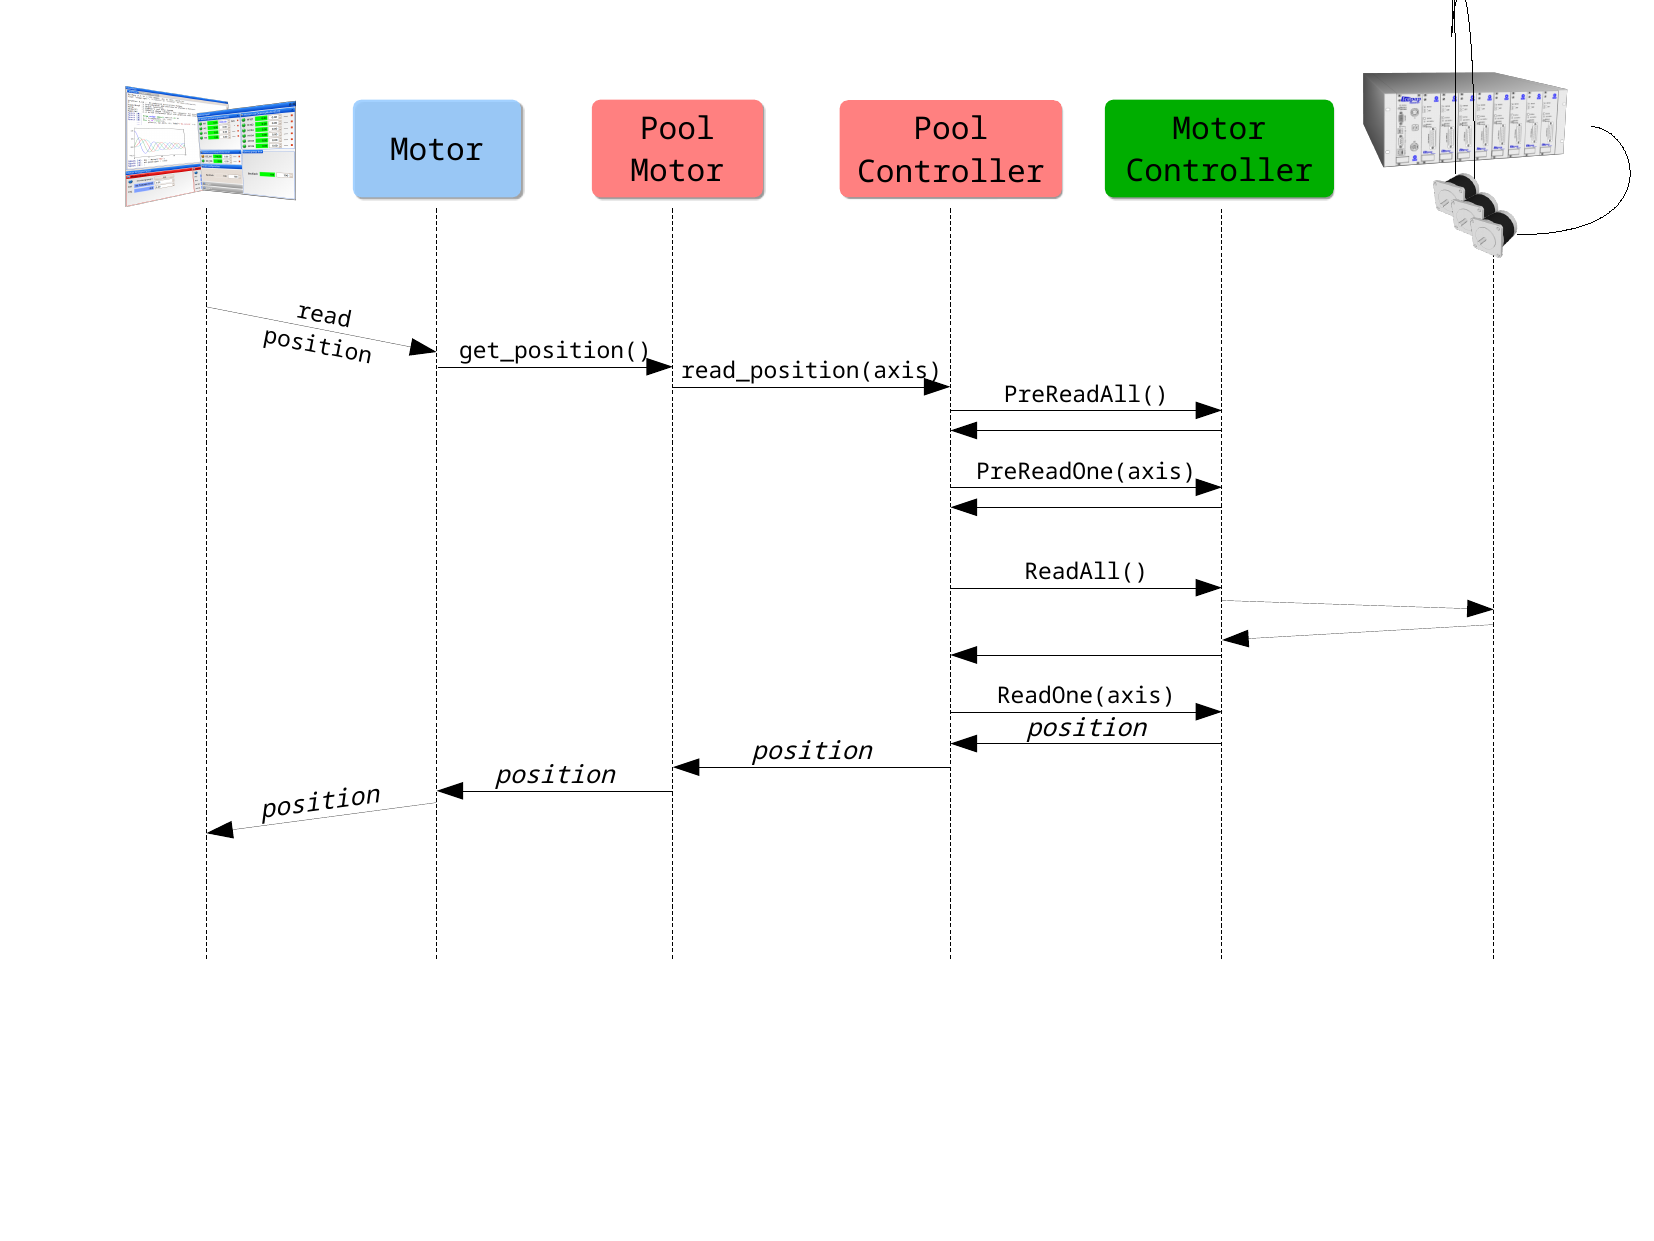

Motor
Pool
Motor
Motor
Controller
Pool
Controller
read
position
get_position()
read_position(axis)
PreReadAll()
PreReadOne(axis)
ReadAll()
ReadOne(axis)
position
position
position
position